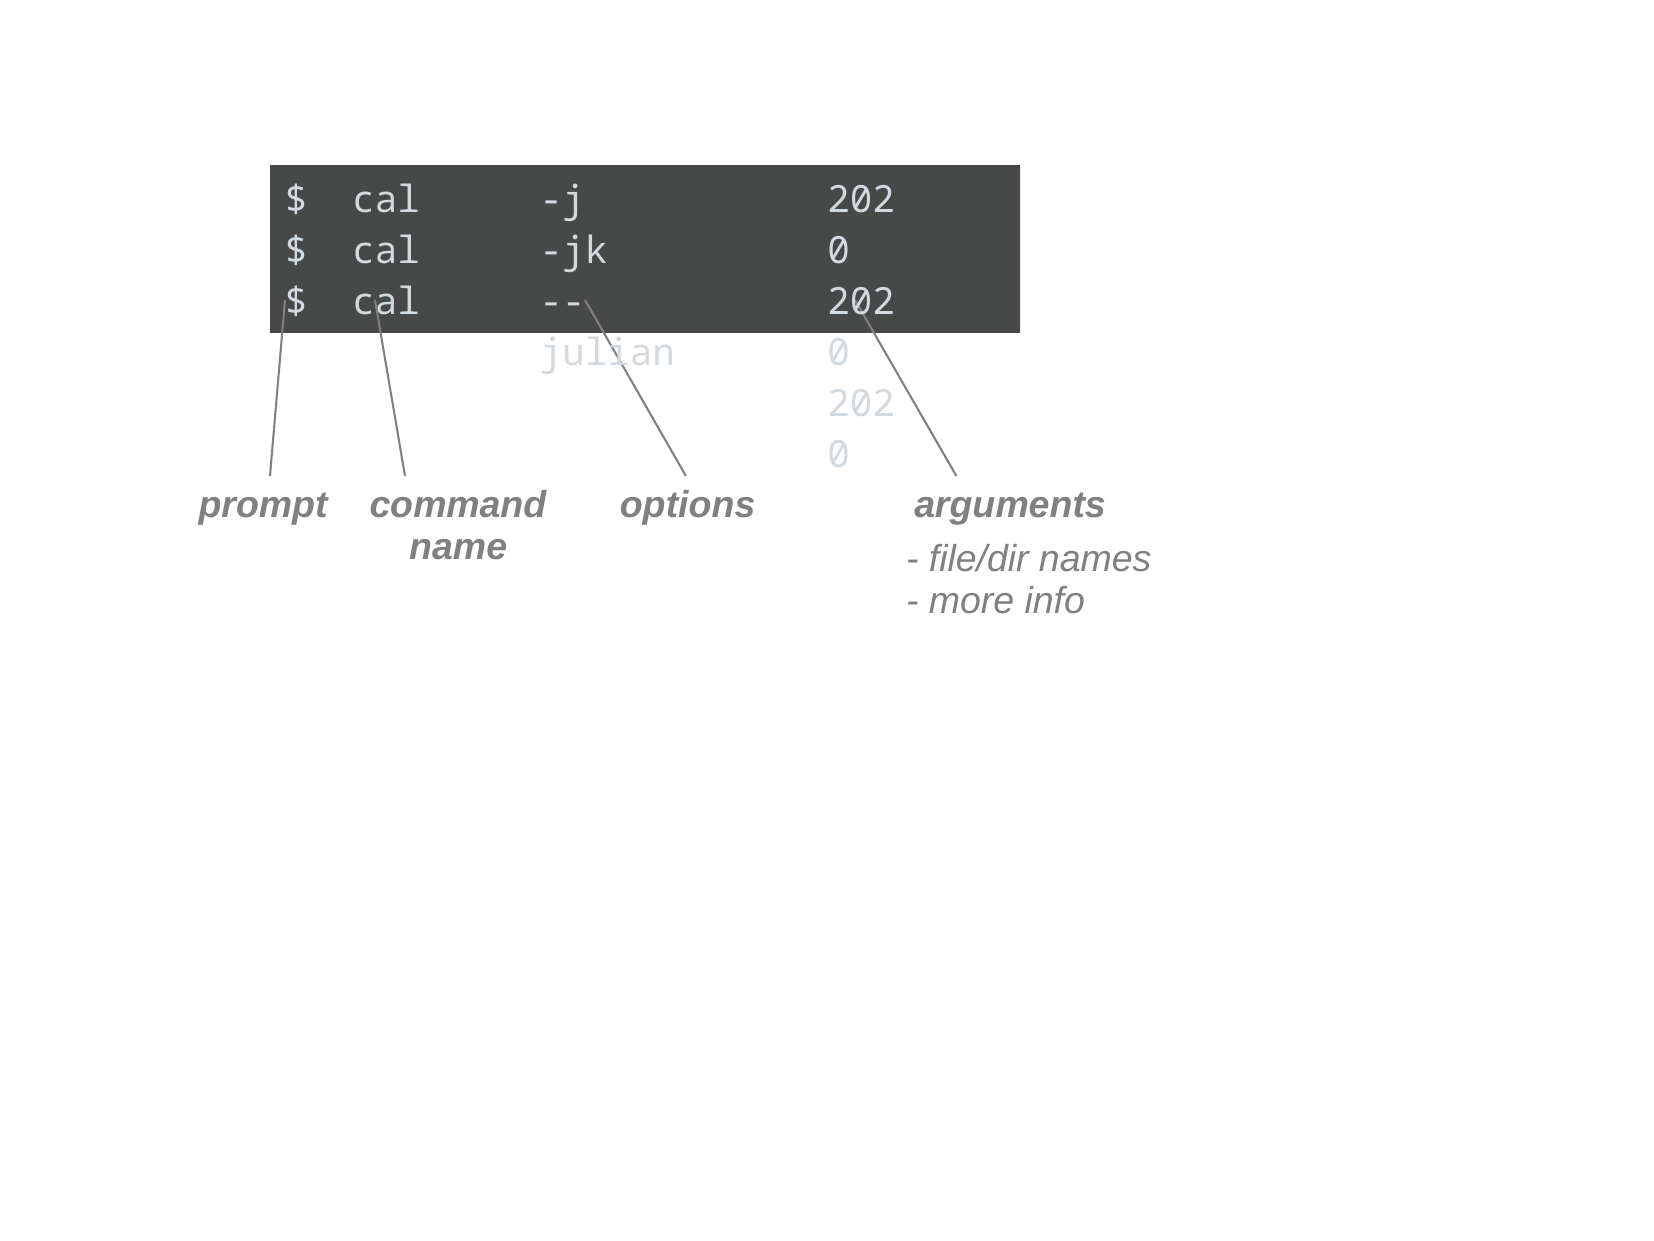

$ cal
$ cal
$ cal
-j
-jk
--julian
2020
2020
2020
prompt
command
name
options
arguments
- file/dir names
- more info